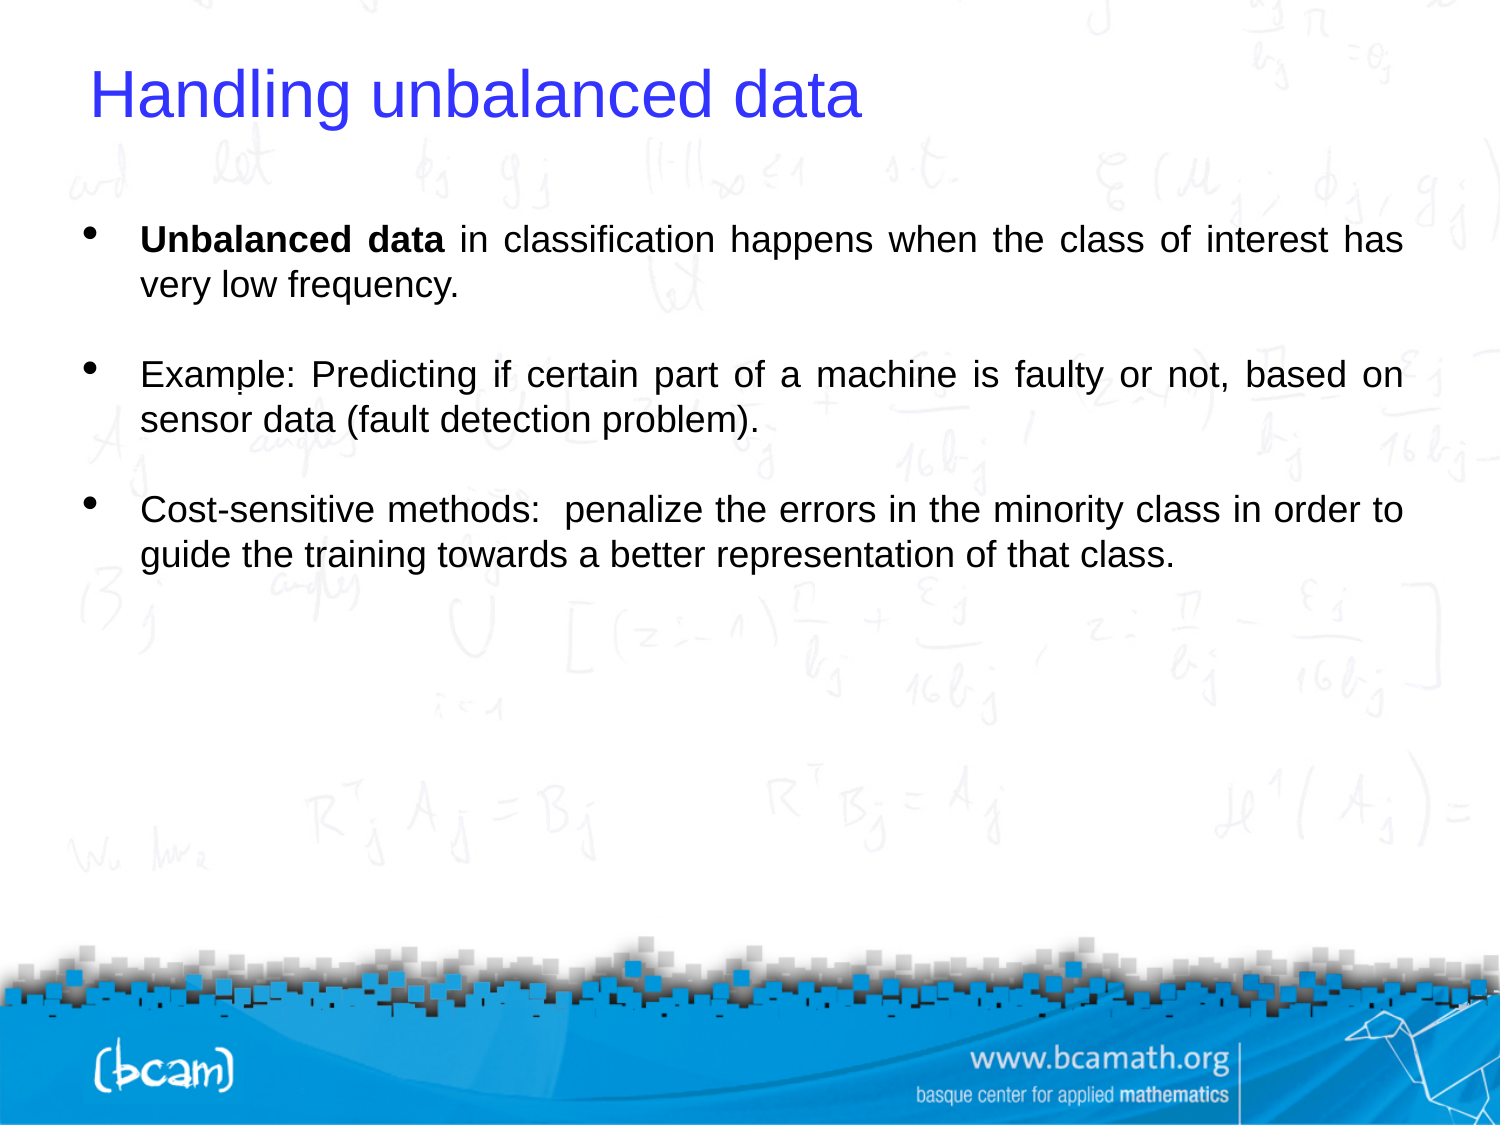

Handling unbalanced data
Unbalanced data in classification happens when the class of interest has very low frequency.
Example: Predicting if certain part of a machine is faulty or not, based on sensor data (fault detection problem).
Cost-sensitive methods: penalize the errors in the minority class in order to guide the training towards a better representation of that class.